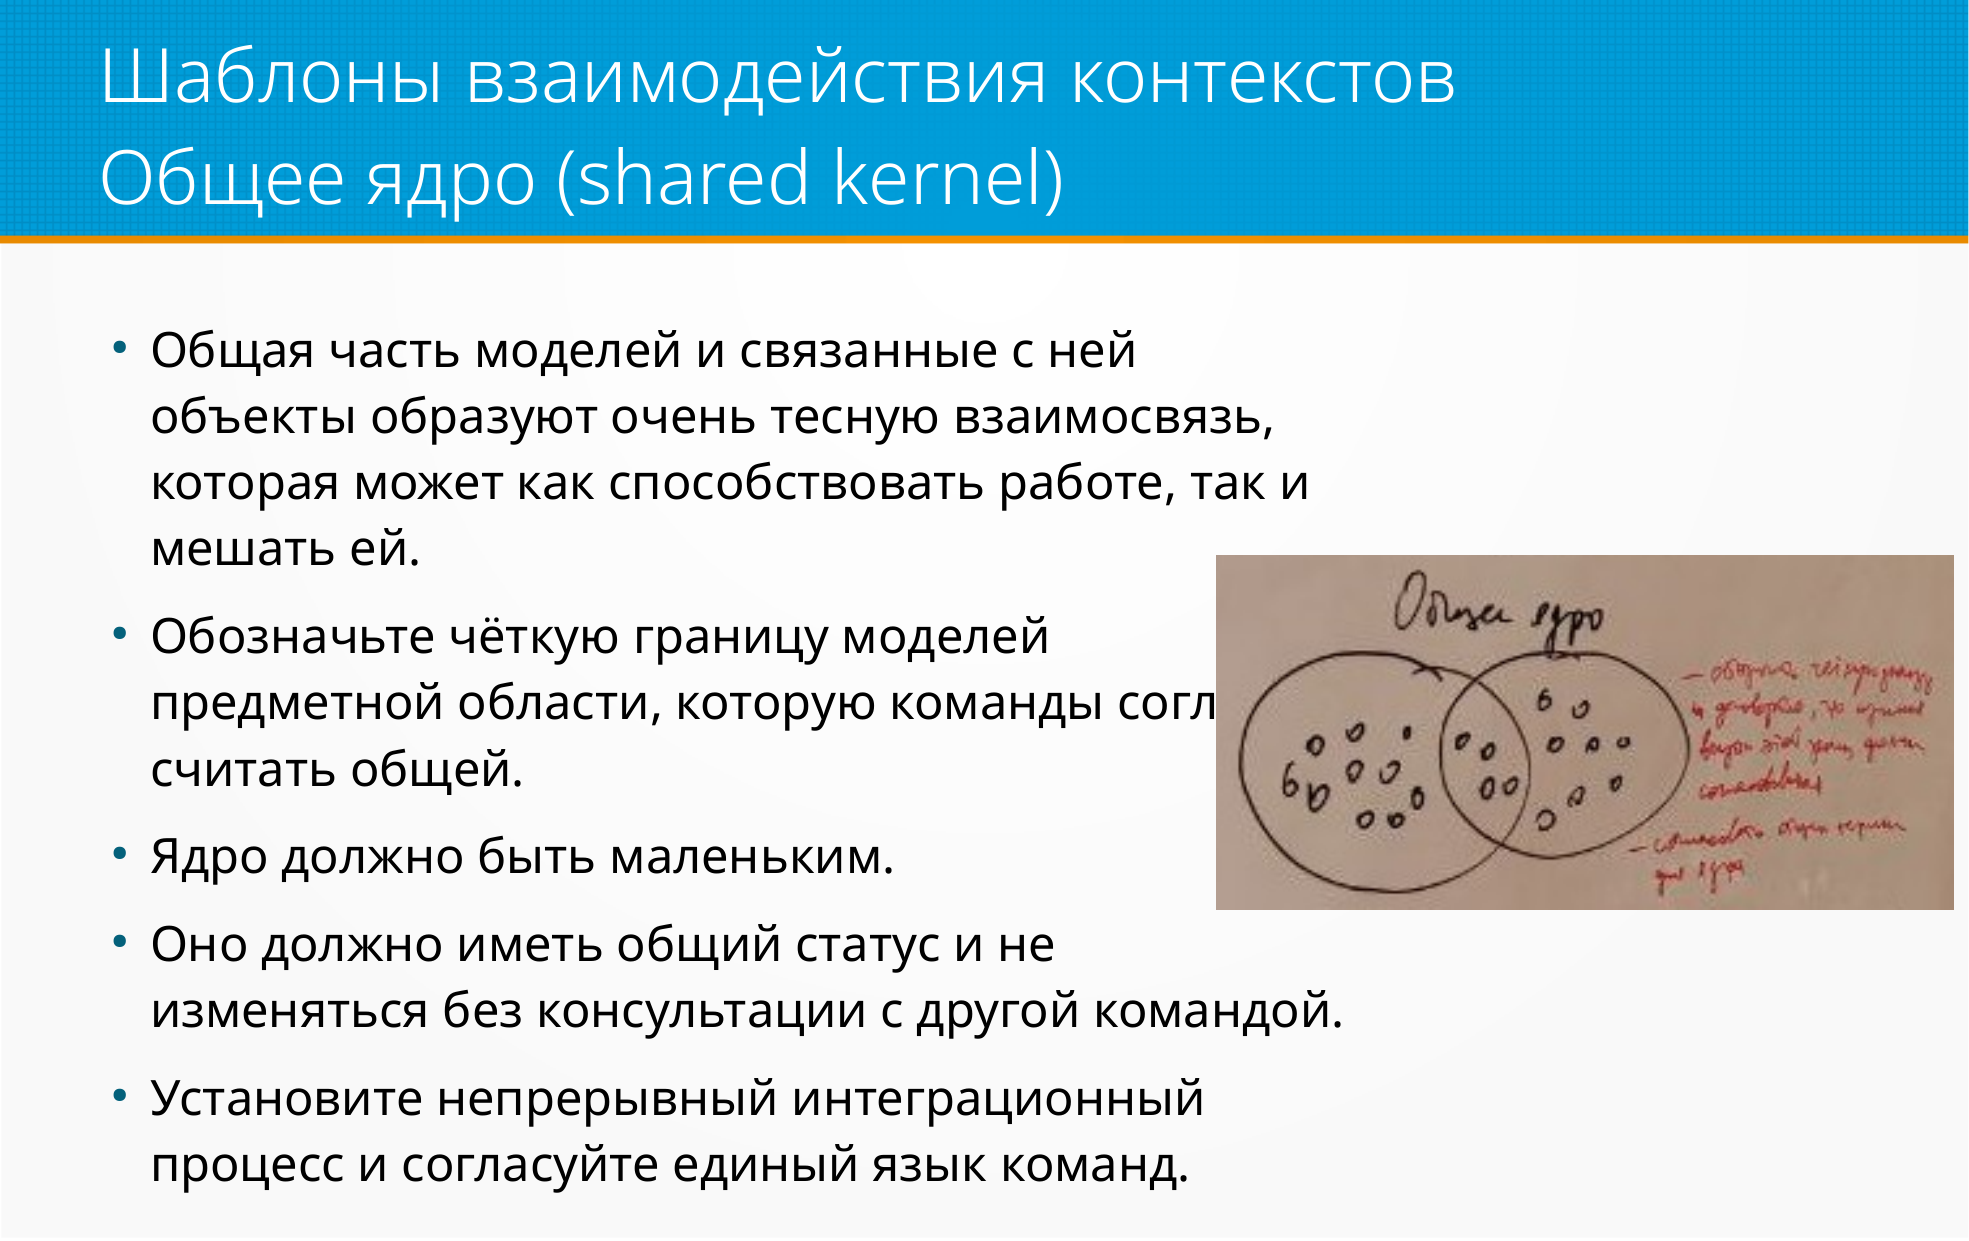

# Шаблоны взаимодействия контекстов Общее ядро (shared kernel)
Общая часть моделей и связанные с ней объекты образуют очень тесную взаимосвязь, которая может как способствовать работе, так и мешать ей.
Обозначьте чёткую границу моделей предметной области, которую команды согласны считать общей.
Ядро должно быть маленьким.
Оно должно иметь общий статус и не изменяться без консультации с другой командой.
Установите непрерывный интеграционный процесс и согласуйте единый язык команд.